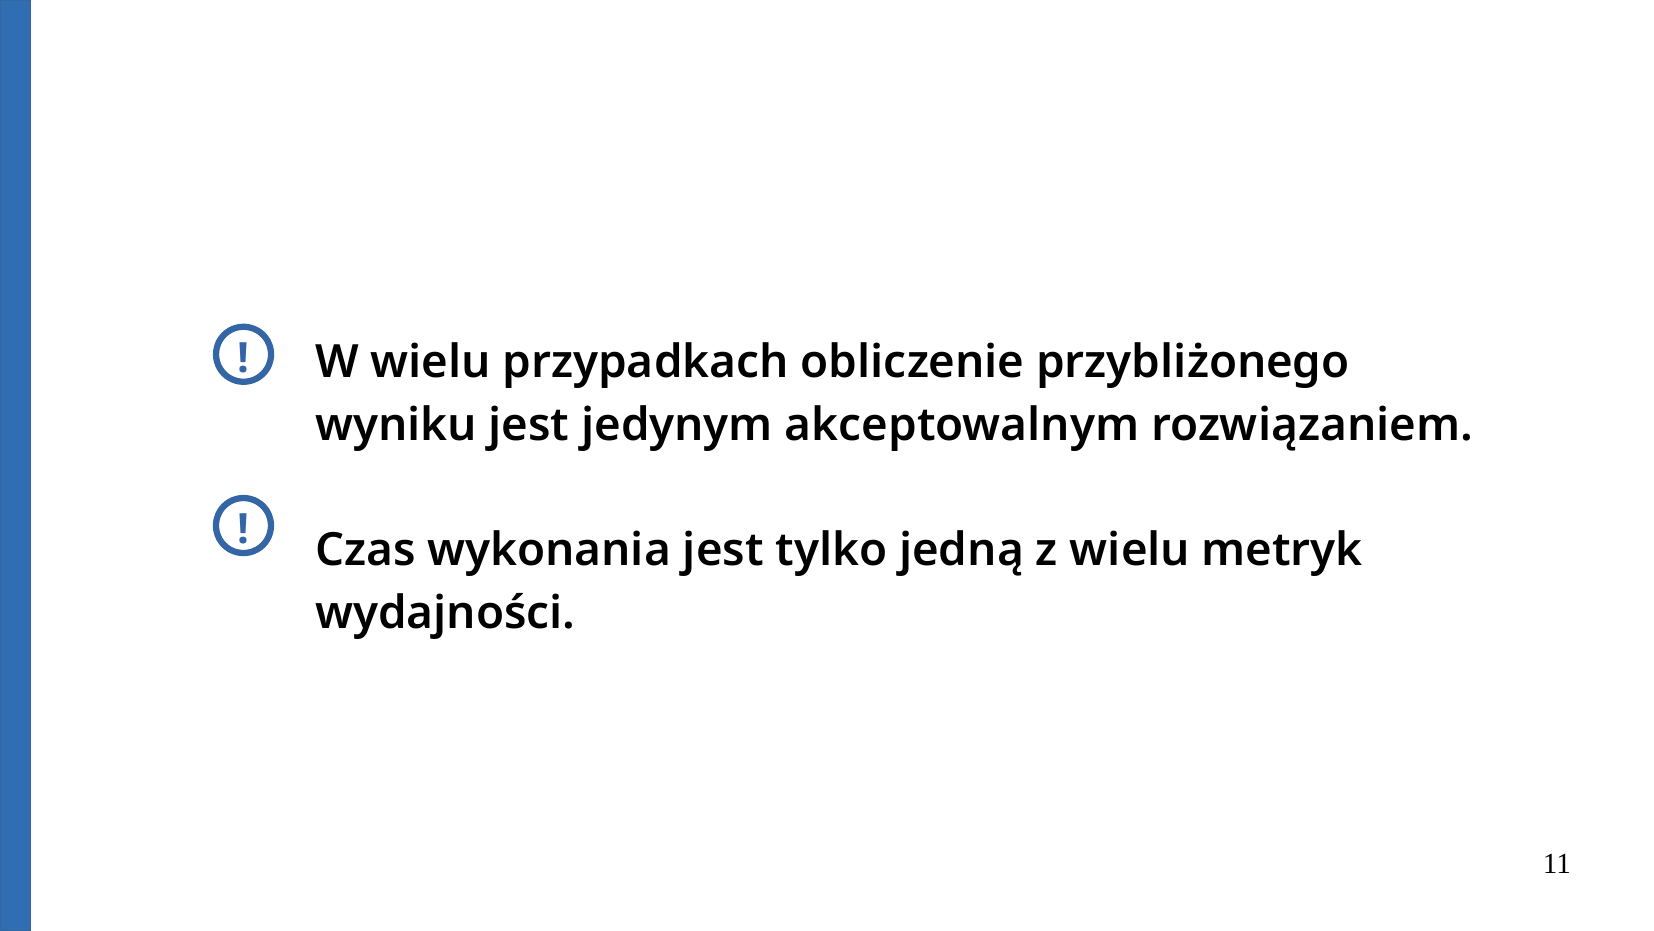

!
!
!
W wielu przypadkach obliczenie przybliżonego wyniku jest jedynym akceptowalnym rozwiązaniem.
Czas wykonania jest tylko jedną z wielu metryk wydajności.
!
!
!
11